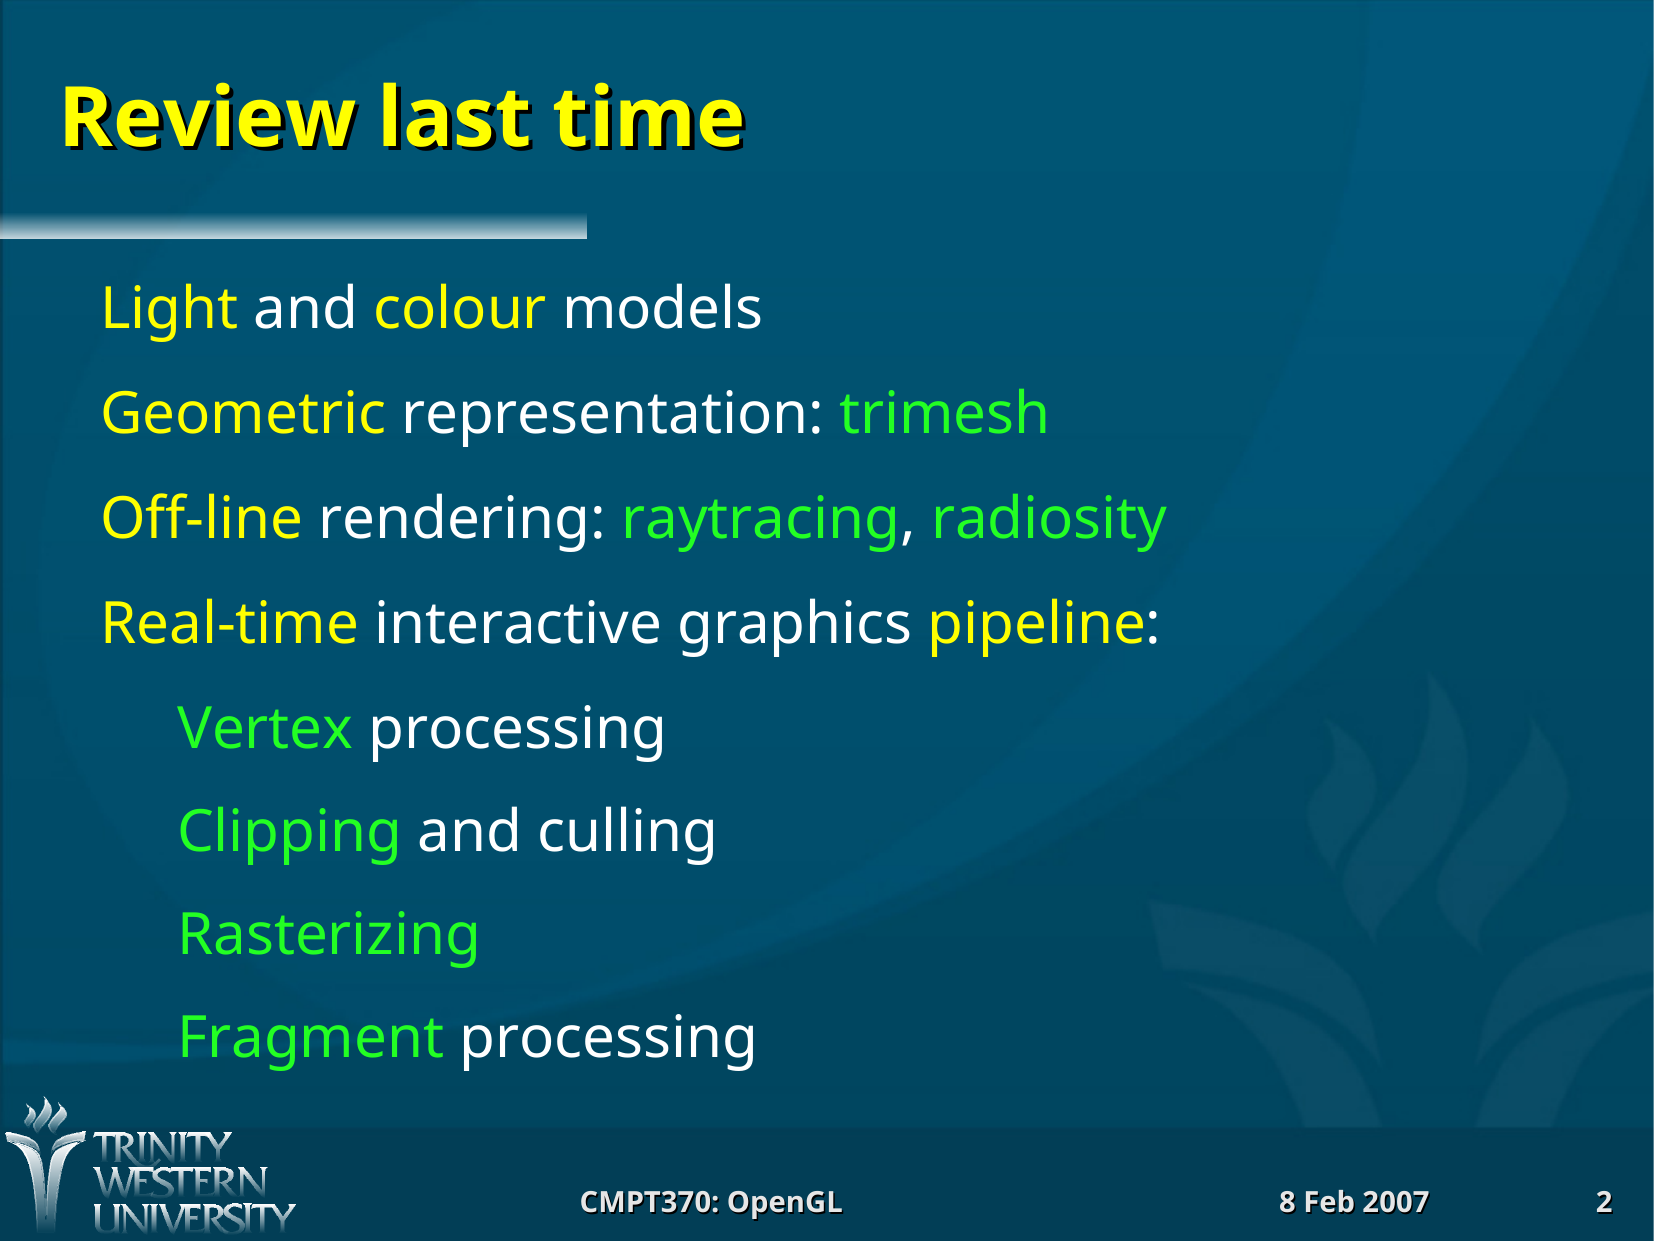

# Review last time
Light and colour models
Geometric representation: trimesh
Off-line rendering: raytracing, radiosity
Real-time interactive graphics pipeline:
Vertex processing
Clipping and culling
Rasterizing
Fragment processing
CMPT370: OpenGL
8 Feb 2007
2